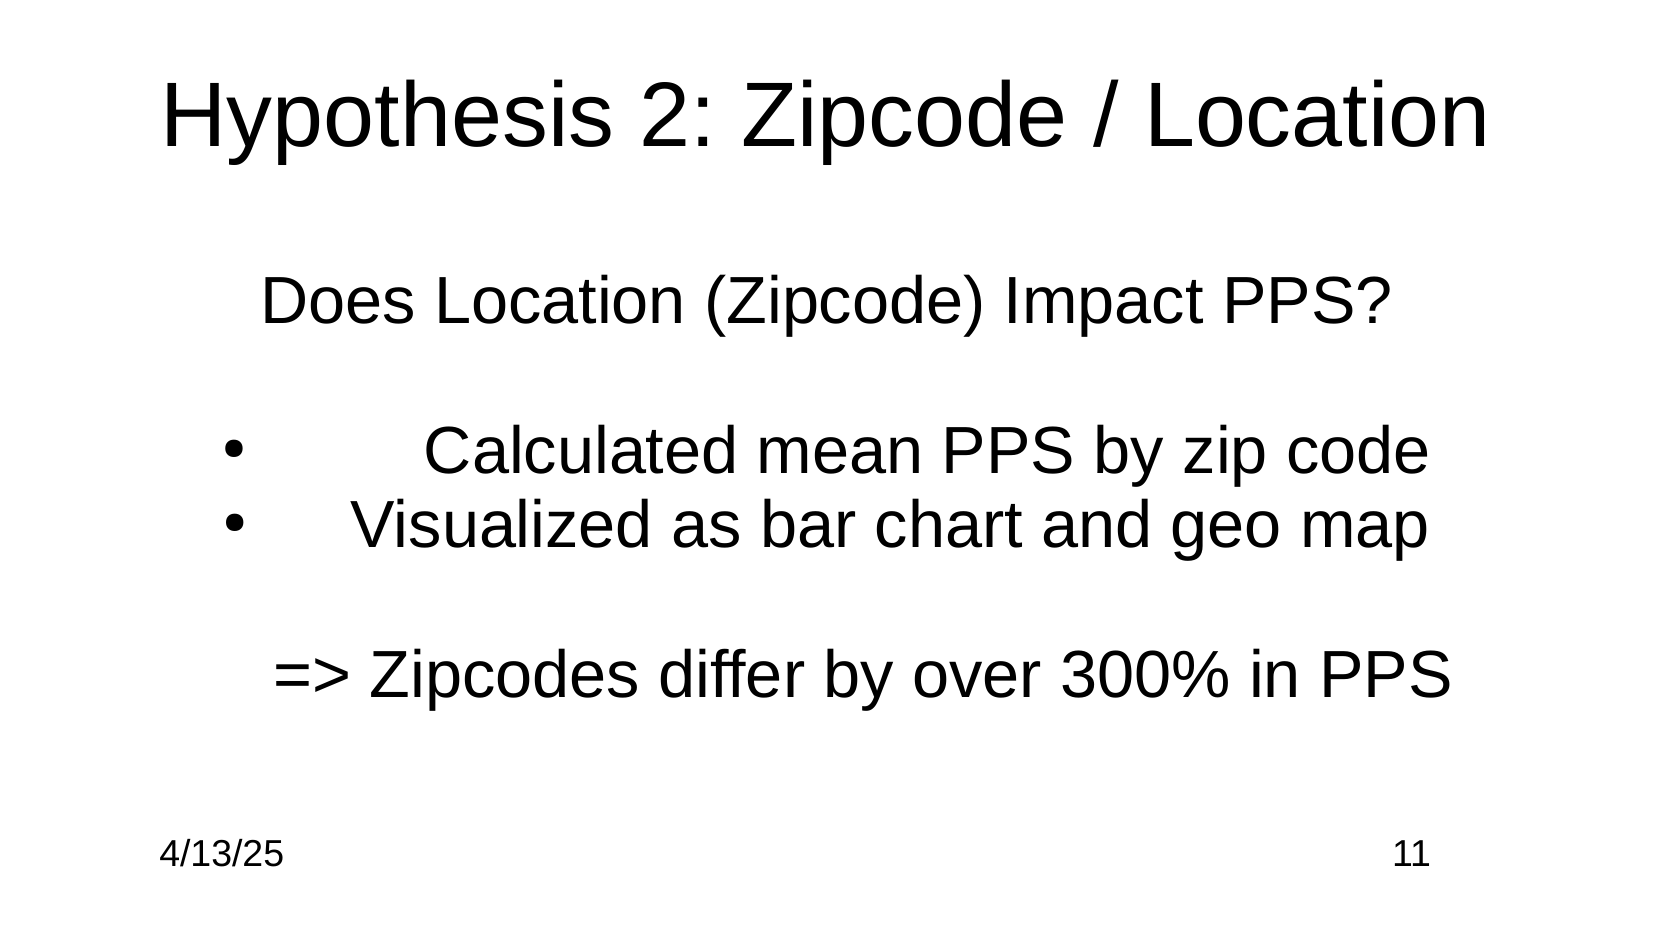

# Hypothesis 2: Zipcode / Location
Does Location (Zipcode) Impact PPS?
 Calculated mean PPS by zip code
 Visualized as bar chart and geo map
 => Zipcodes differ by over 300% in PPS